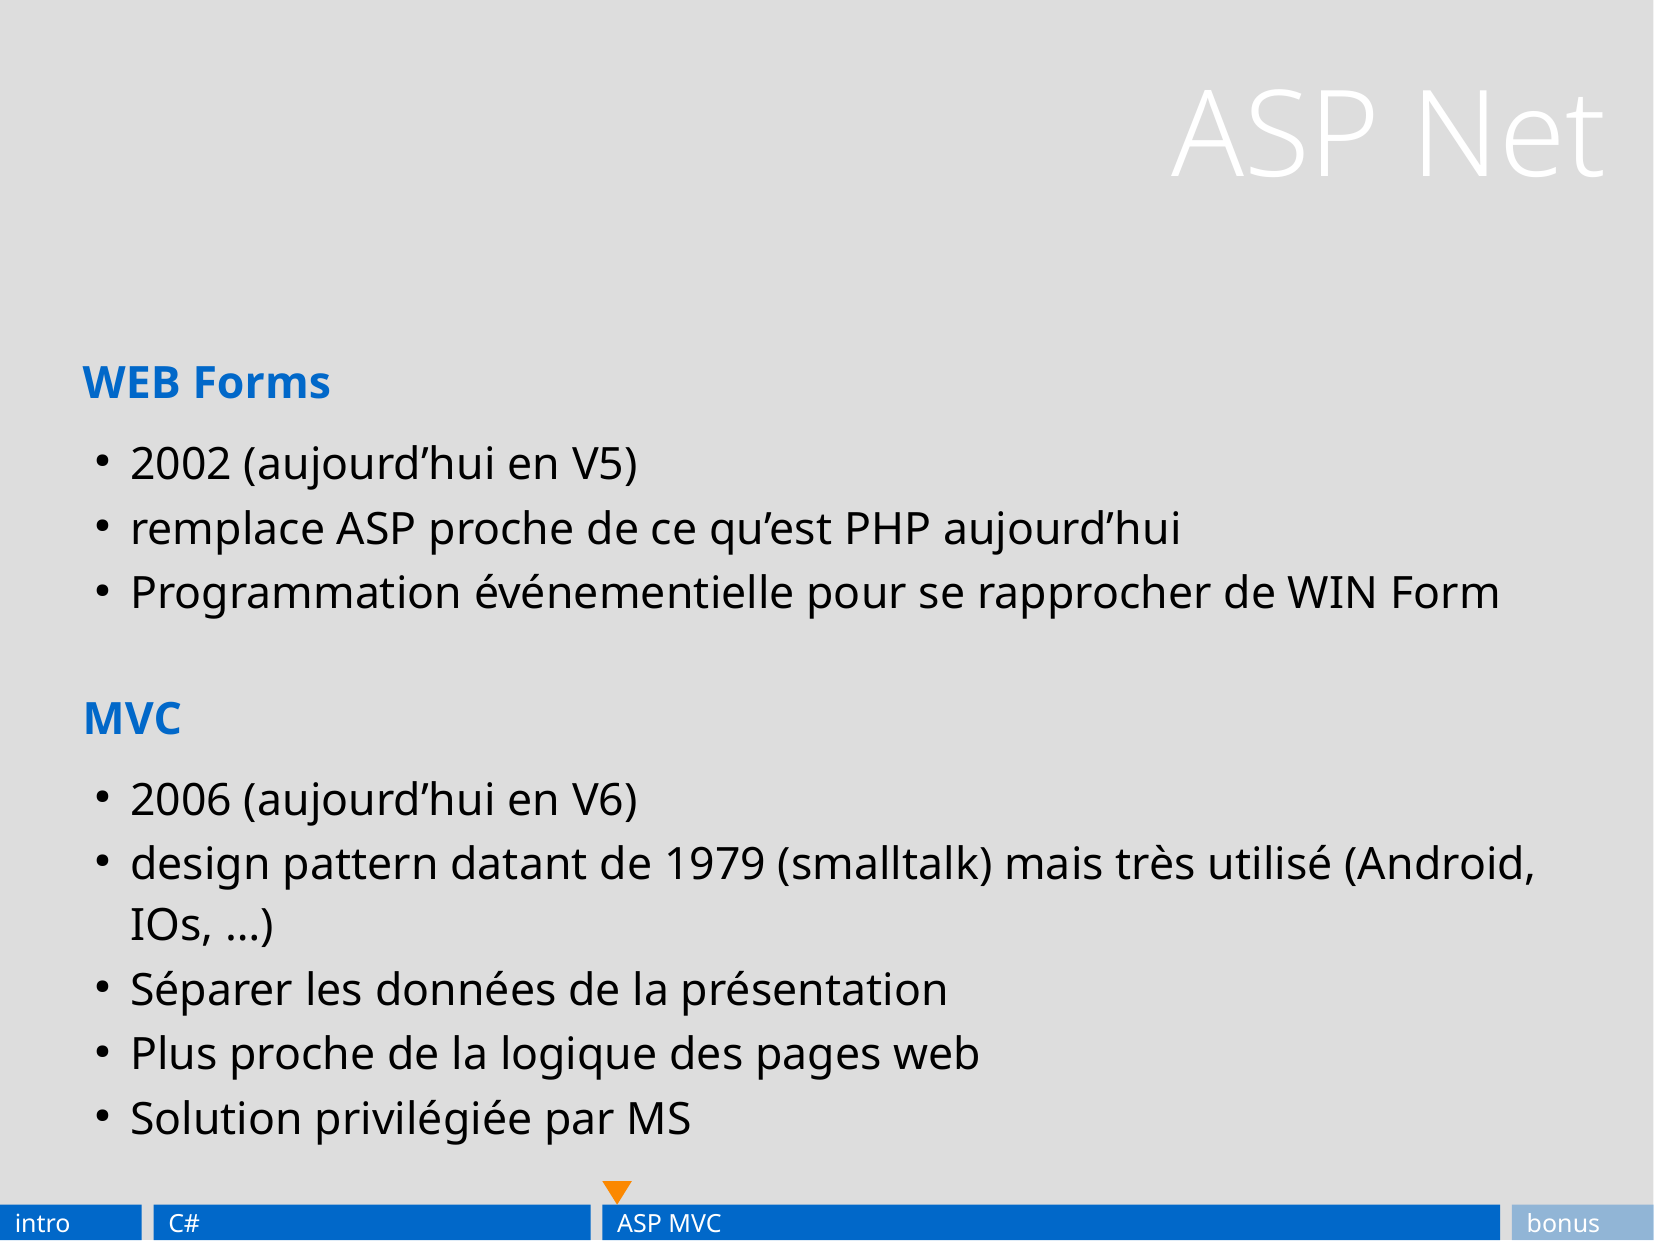

# ASP Net
WEB Forms
2002 (aujourd’hui en V5)
remplace ASP proche de ce qu’est PHP aujourd’hui
Programmation événementielle pour se rapprocher de WIN Form
MVC
2006 (aujourd’hui en V6)
design pattern datant de 1979 (smalltalk) mais très utilisé (Android, IOs, …)
Séparer les données de la présentation
Plus proche de la logique des pages web
Solution privilégiée par MS
intro
C#
ASP MVC
bonus